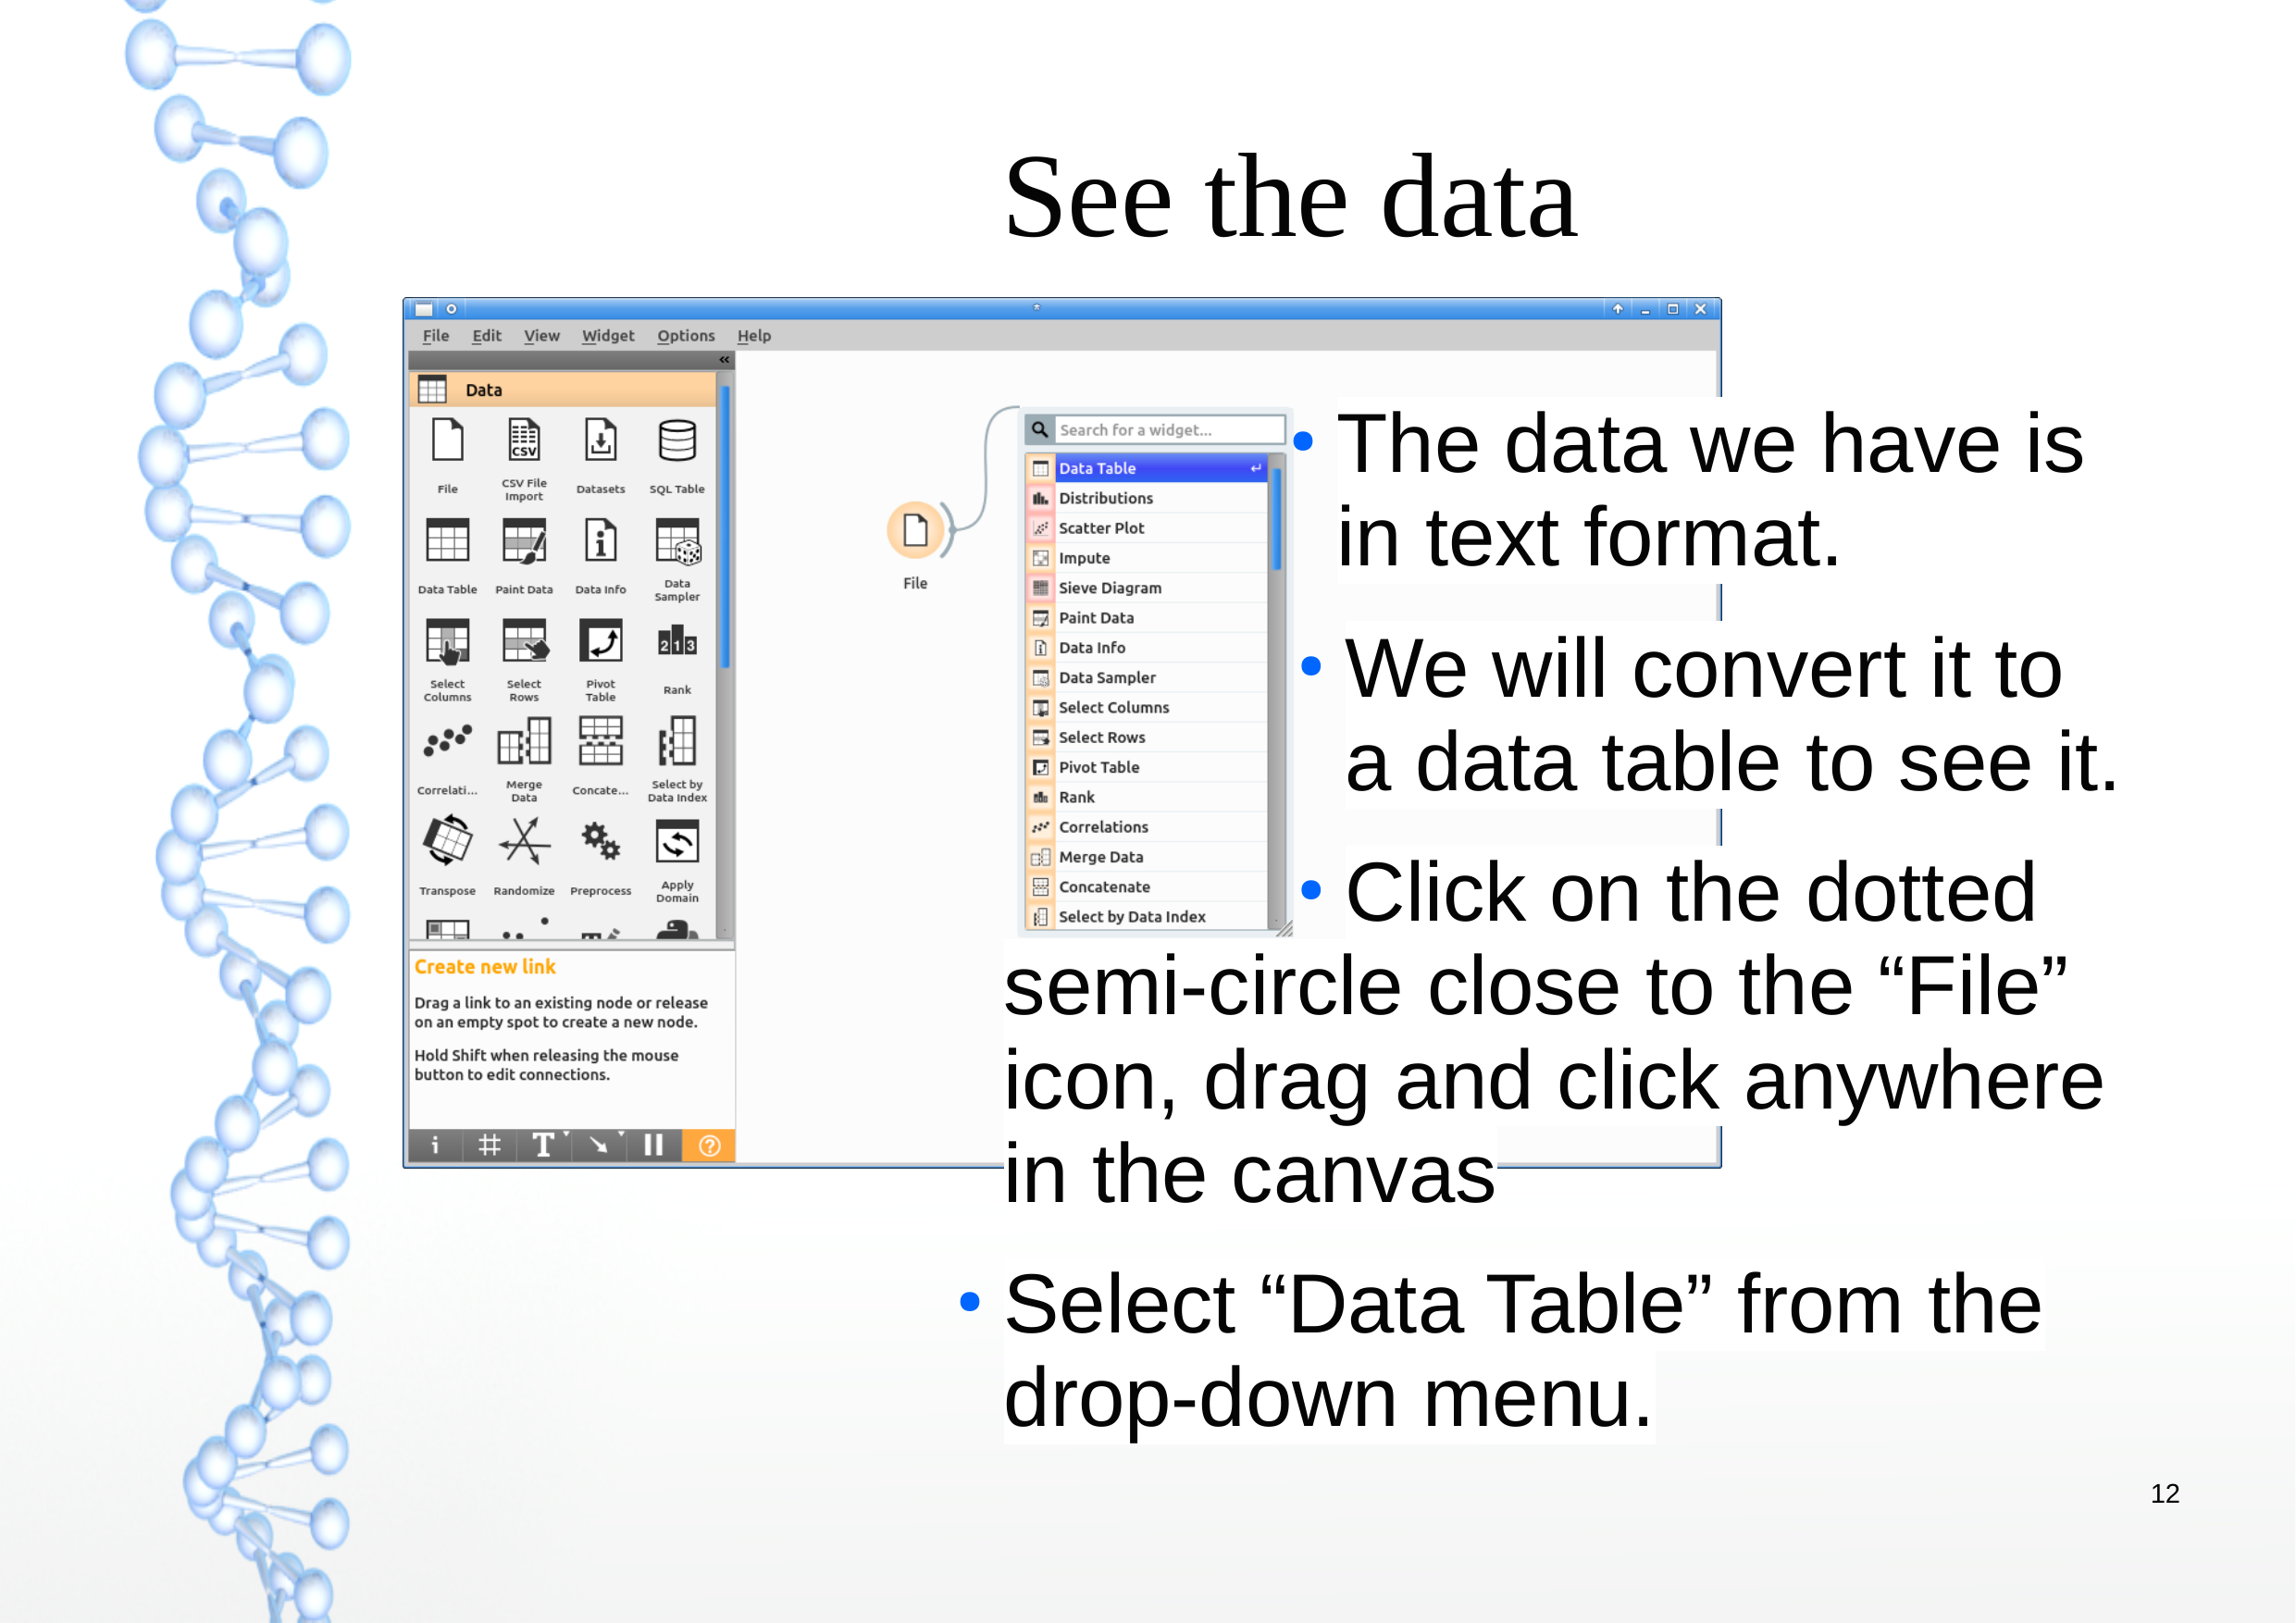

# See the data
The data we have is in text format.
We will convert it to a data table to see it.
Click on the dotted semi-circle close to the “File” icon, drag and click anywhere in the canvas
Select “Data Table” from the drop-down menu.
12